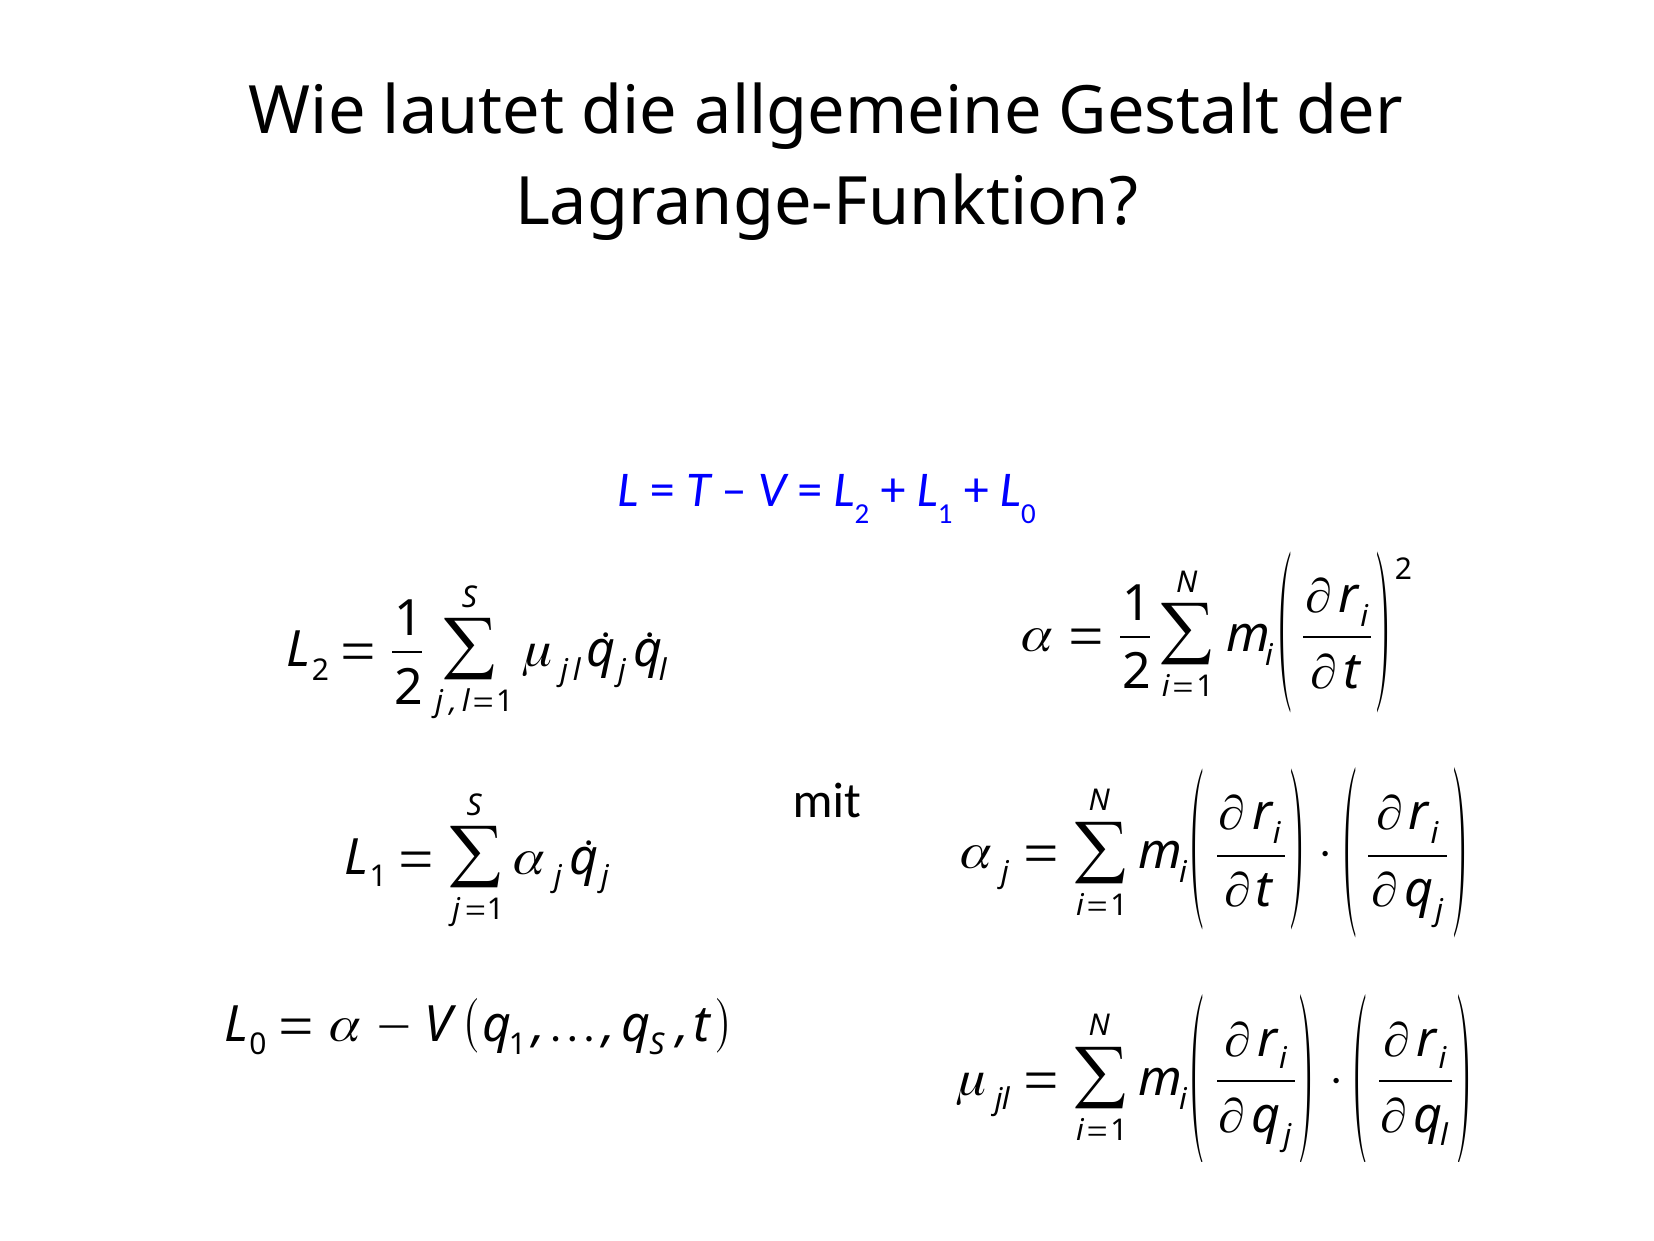

# Wie lautet die allgemeine Gestalt der Lagrange-Funktion?
L = T – V = L2 + L1 + L0
mit